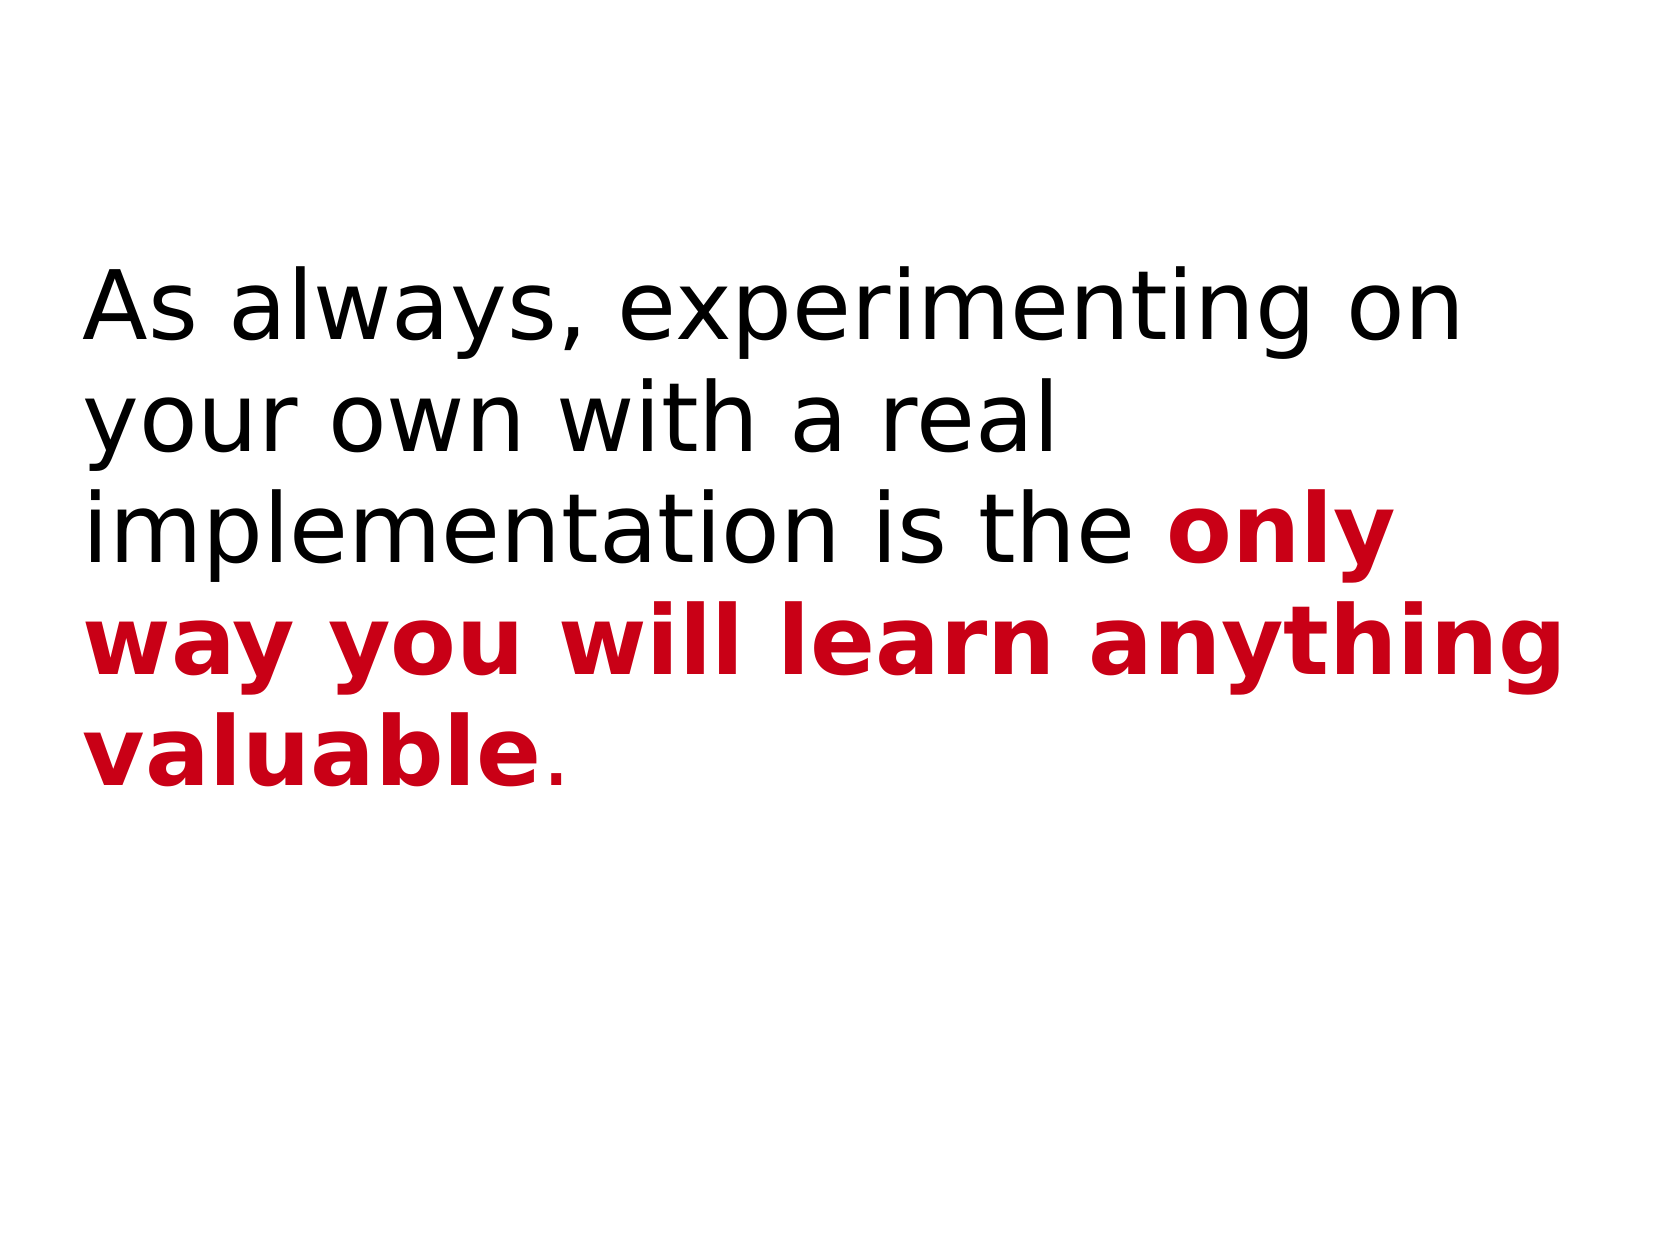

# As always, experimenting on your own with a real implementation is the only way you will learn anything valuable.